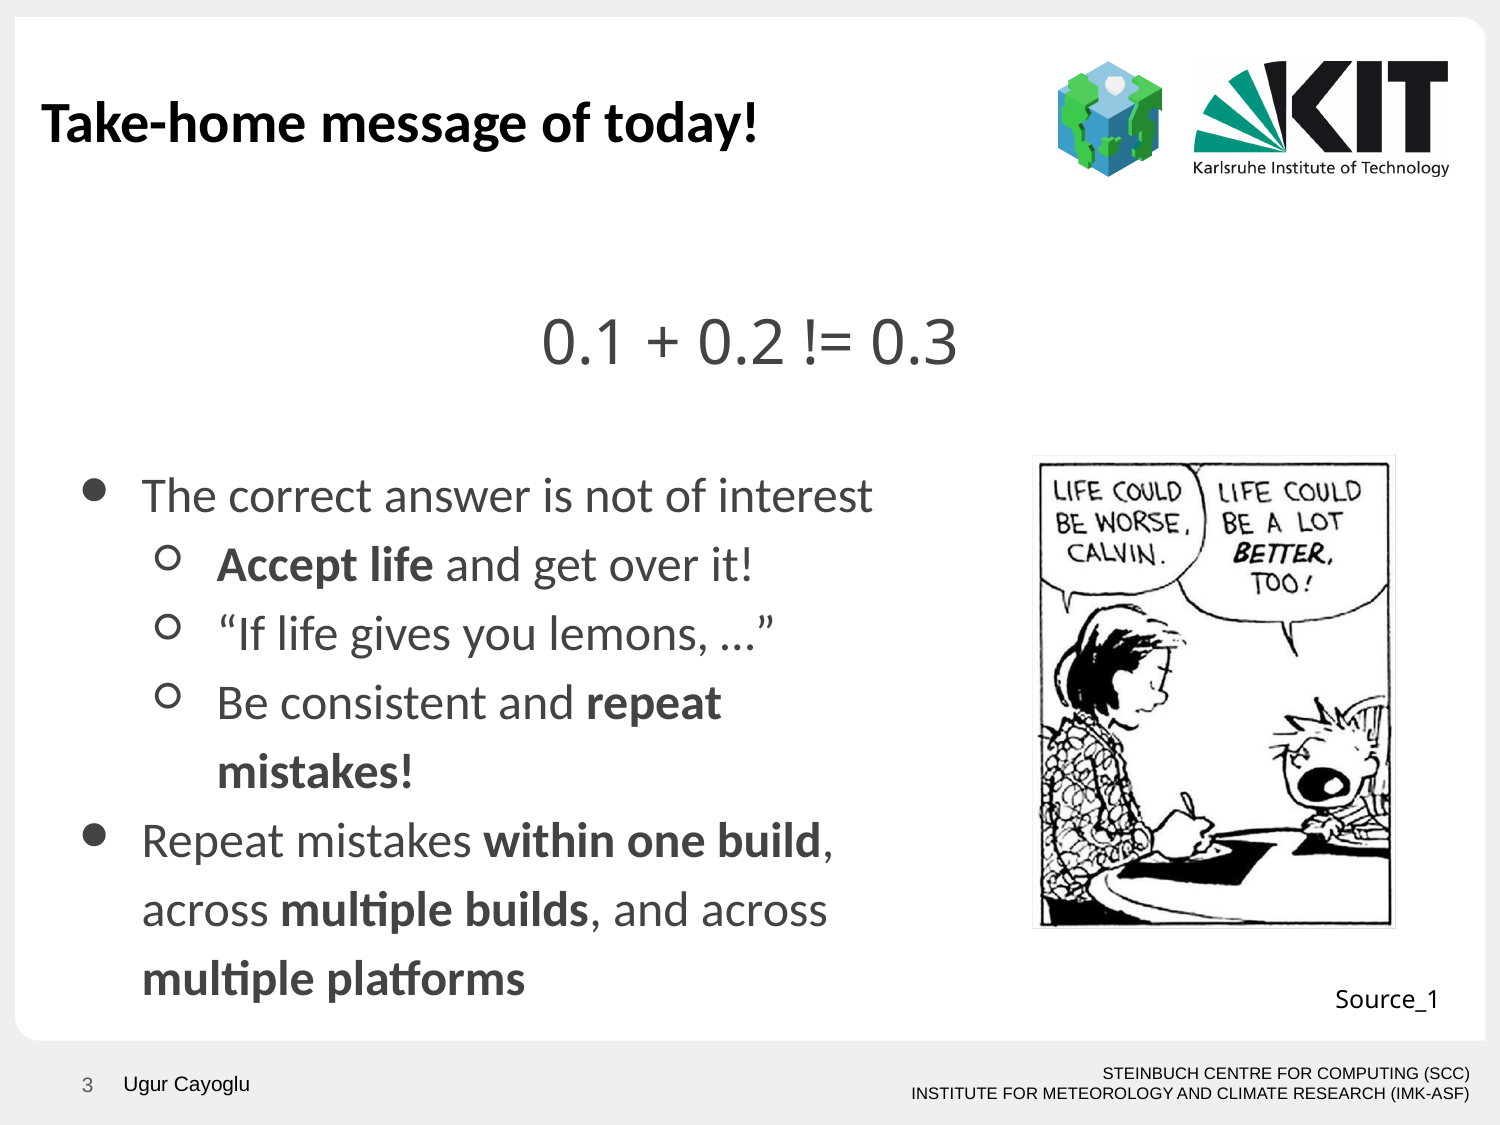

# Take-home message of today!
0.1 + 0.2 != 0.3
The correct answer is not of interest
Accept life and get over it!
“If life gives you lemons, …”
Be consistent and repeat mistakes!
Repeat mistakes within one build, across multiple builds, and across multiple platforms
Source_1
STEINBUCH CENTRE FOR COMPUTING (SCC)
INSTITUTE FOR METEOROLOGY AND CLIMATE RESEARCH (IMK-ASF)
Ugur Cayoglu